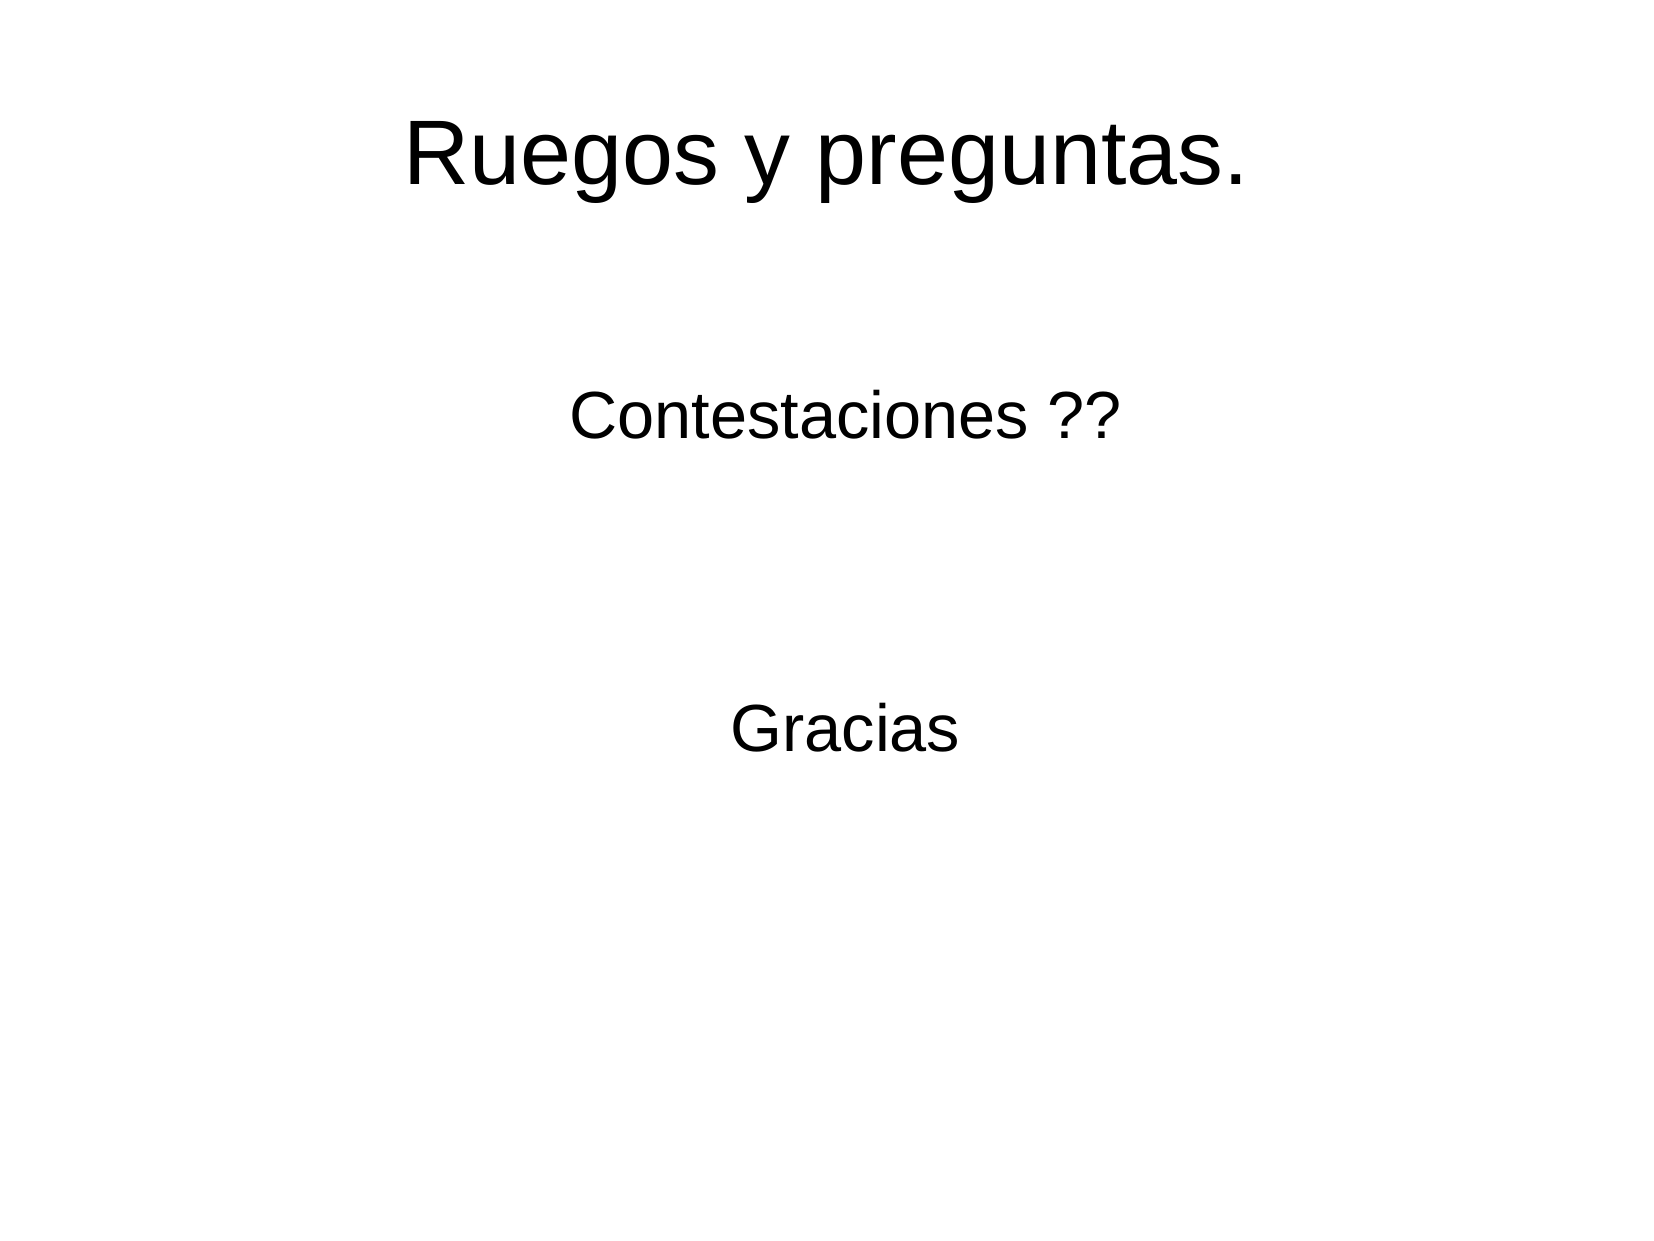

# Ruegos y preguntas.
Contestaciones ??
Gracias